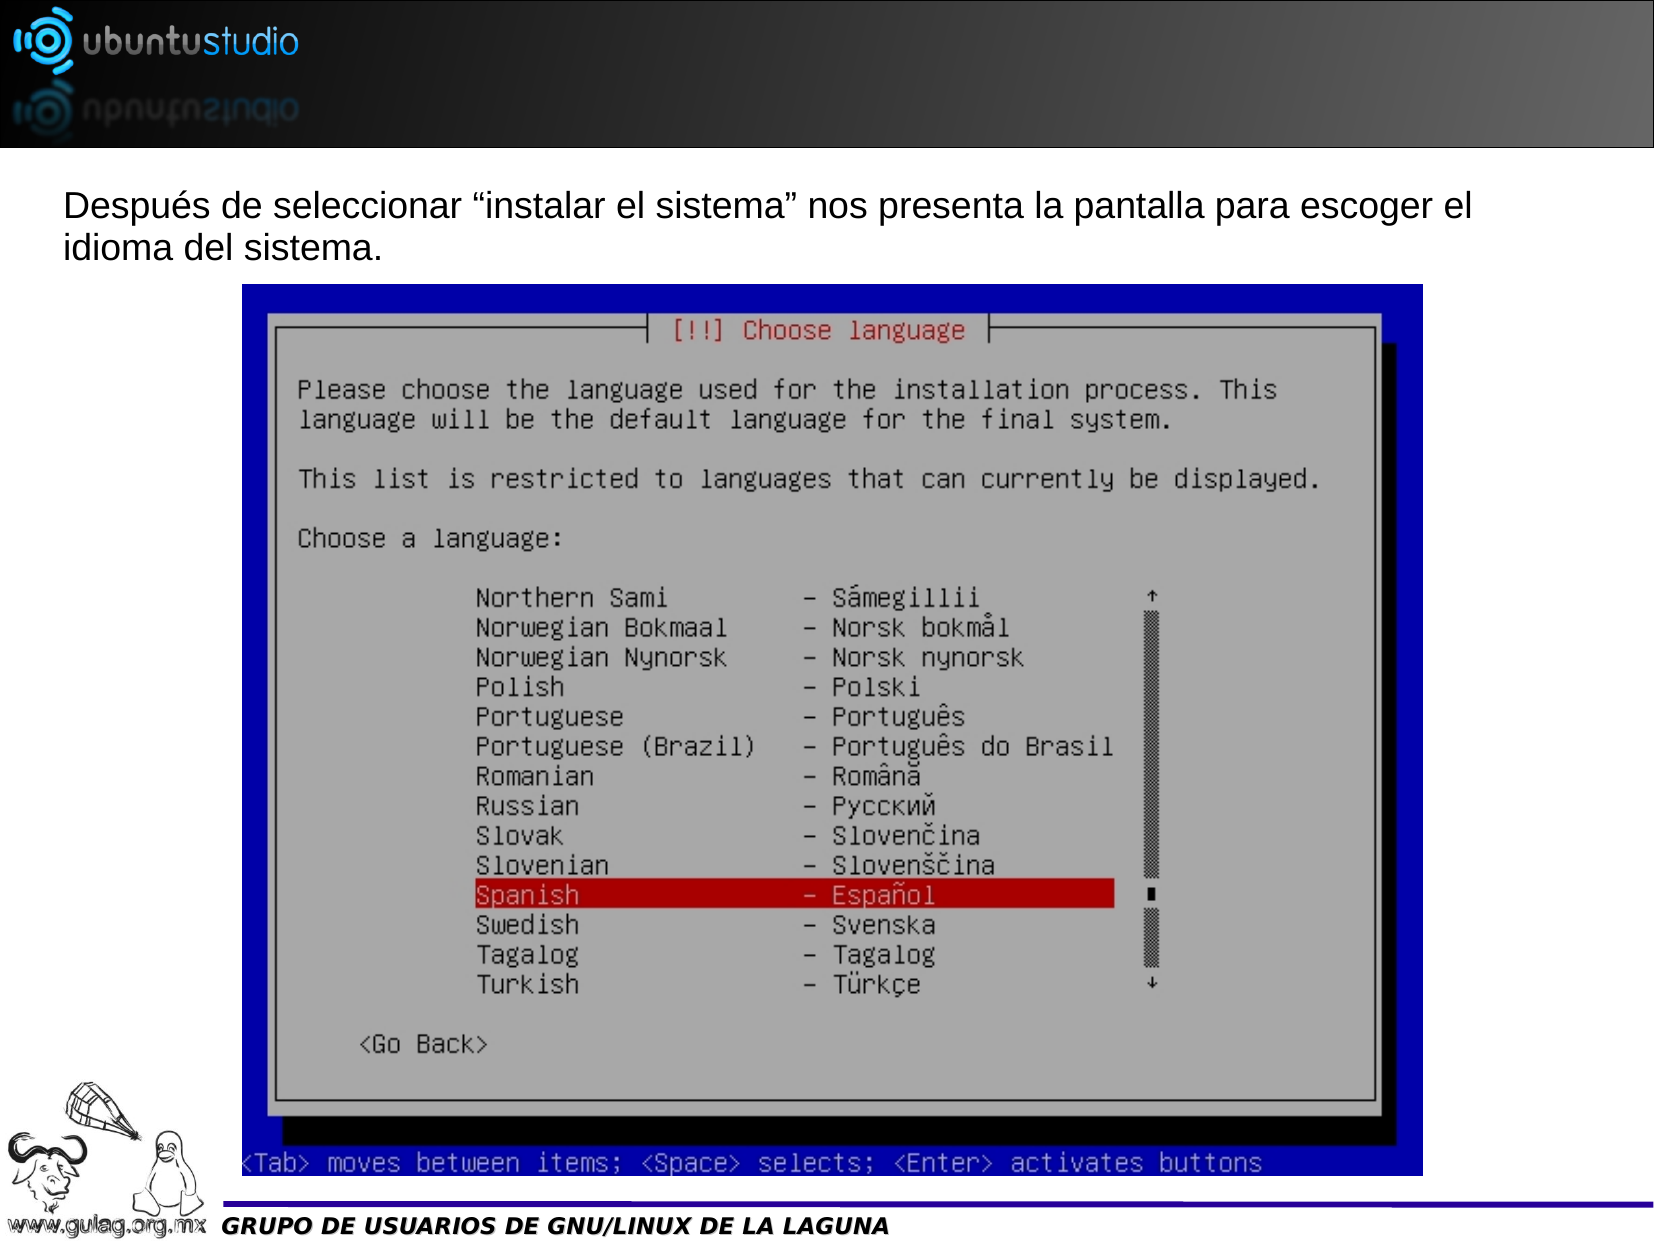

GRUPO DE USUARIOS DE GNU/LINUX DE LA LAGUNA
Después de seleccionar “instalar el sistema” nos presenta la pantalla para escoger el idioma del sistema.